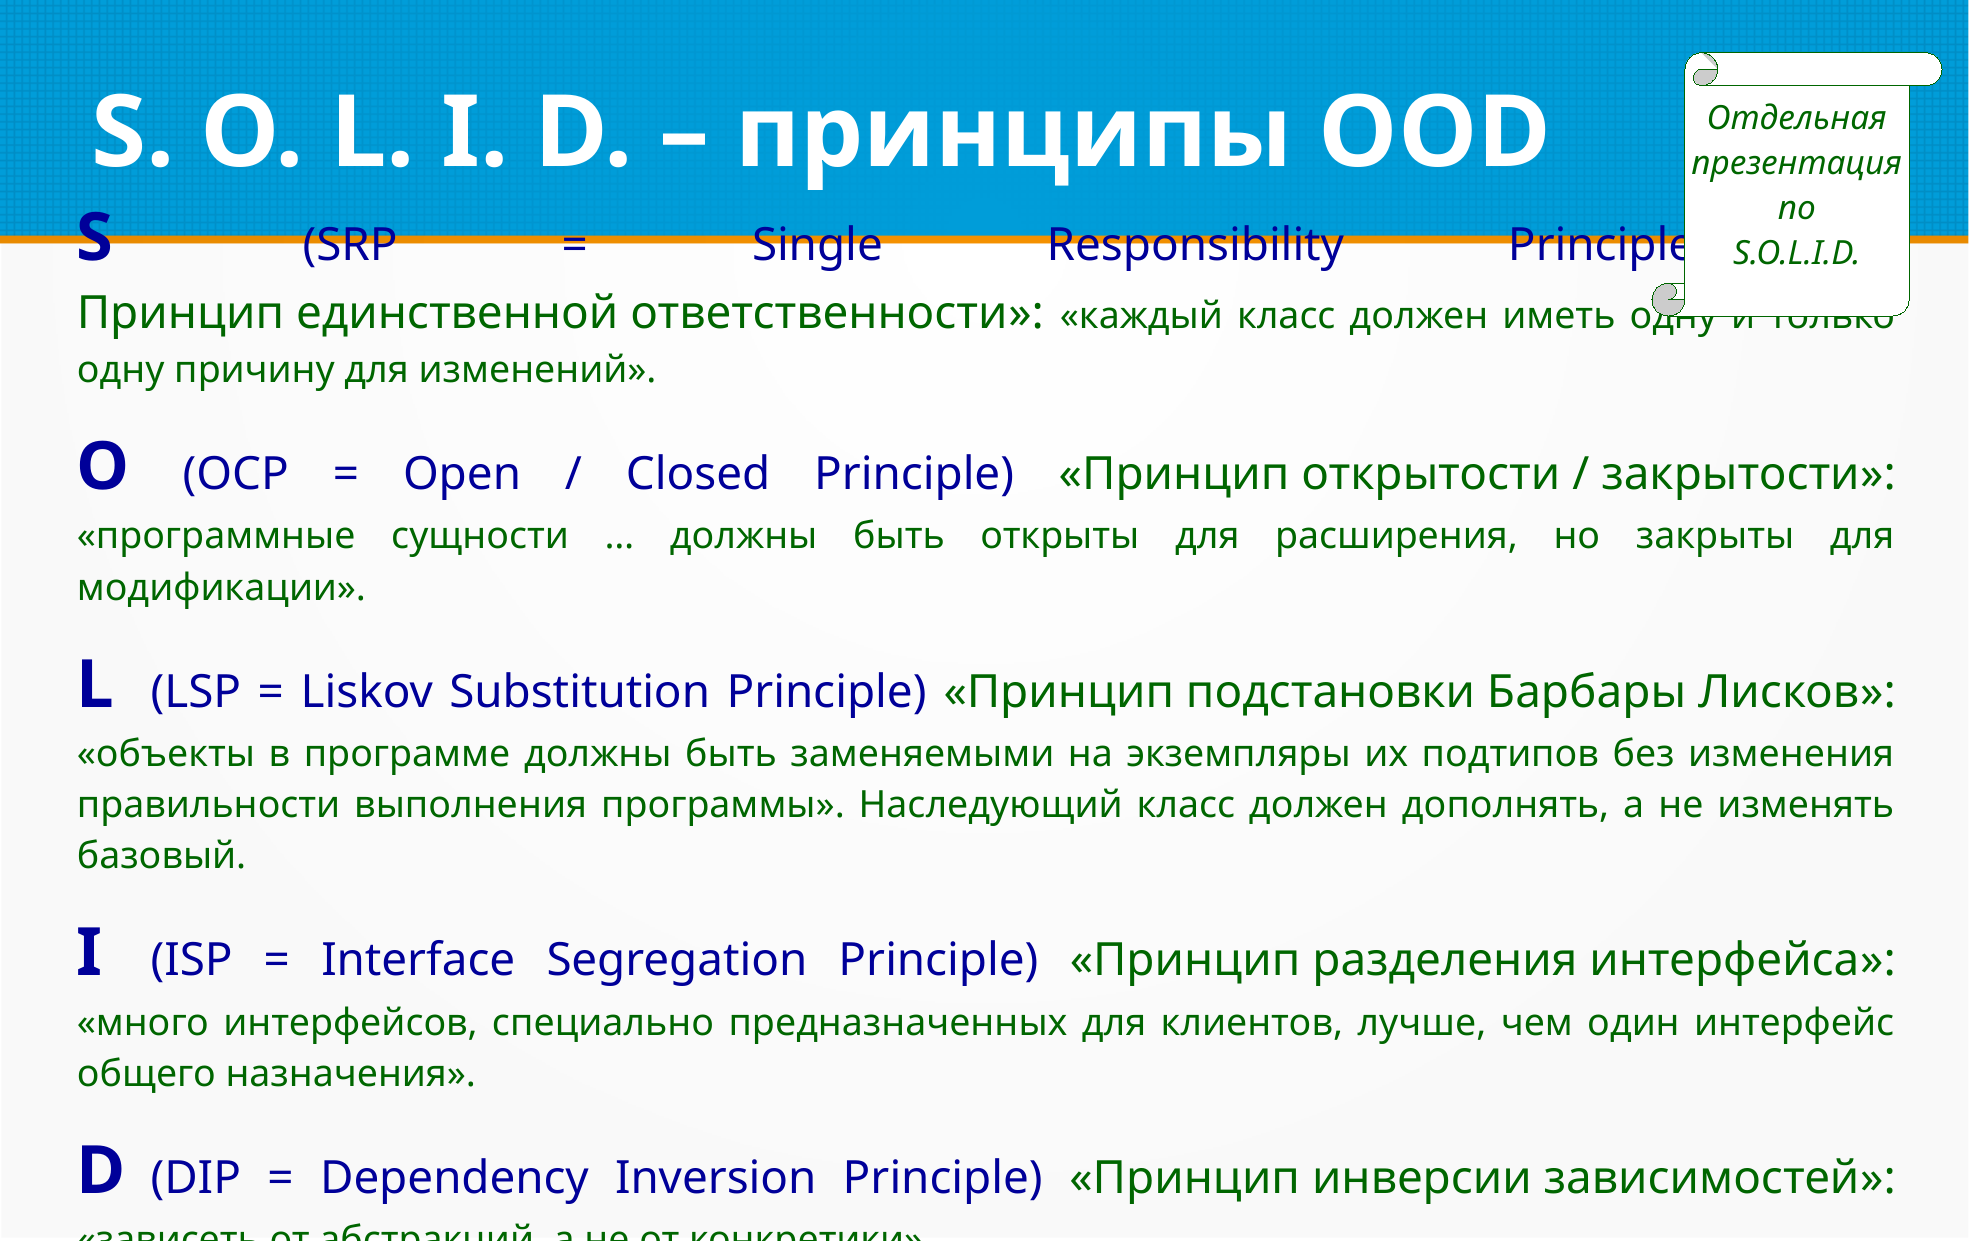

Отдельная
презентация
по
S.O.L.I.D.
 S. O. L. I. D. – принципы OOD
S 	(SRP = Single Responsibility Principle) «Принцип единственной ответственности»: «каждый класс должен иметь одну и только одну причину для изменений».
O 	(OCP = Open / Closed Principle) «Принцип открытости / закрытости»: «программные сущности … должны быть открыты для расширения, но закрыты для модификации».
L	(LSP = Liskov Substitution Principle) «Принцип подстановки Барбары Лисков»: «объекты в программе должны быть заменяемыми на экземпляры их подтипов без изменения правильности выполнения программы». Наследующий класс должен дополнять, а не изменять базовый.
I	(ISP = Interface Segregation Principle) «Принцип разделения интерфейса»: «много интерфейсов, специально предназначенных для клиентов, лучше, чем один интерфейс общего назначения».
D	(DIP = Dependency Inversion Principle) «Принцип инверсии зависимостей»: «зависеть от абстракций, а не от конкретики».